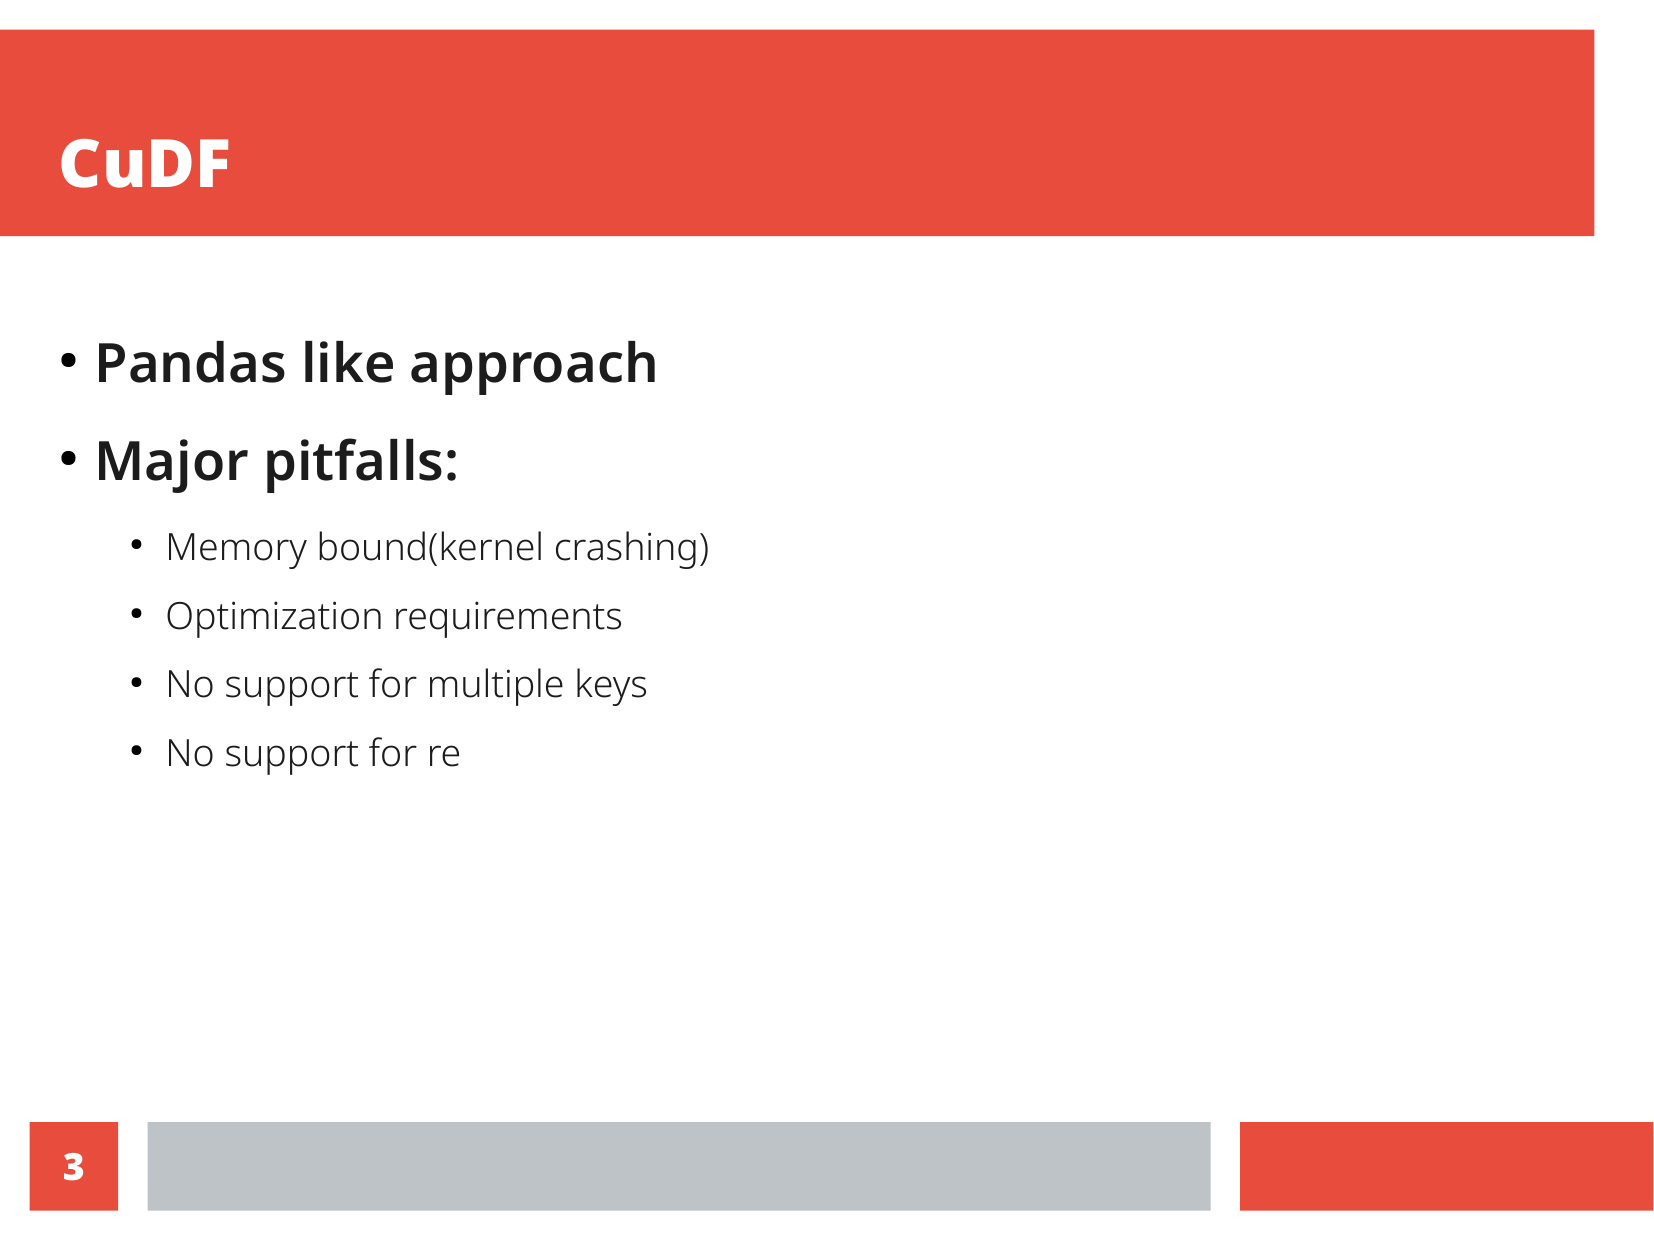

# CuDF
Pandas like approach
Major pitfalls:
Memory bound(kernel crashing)
Optimization requirements
No support for multiple keys
No support for re
3